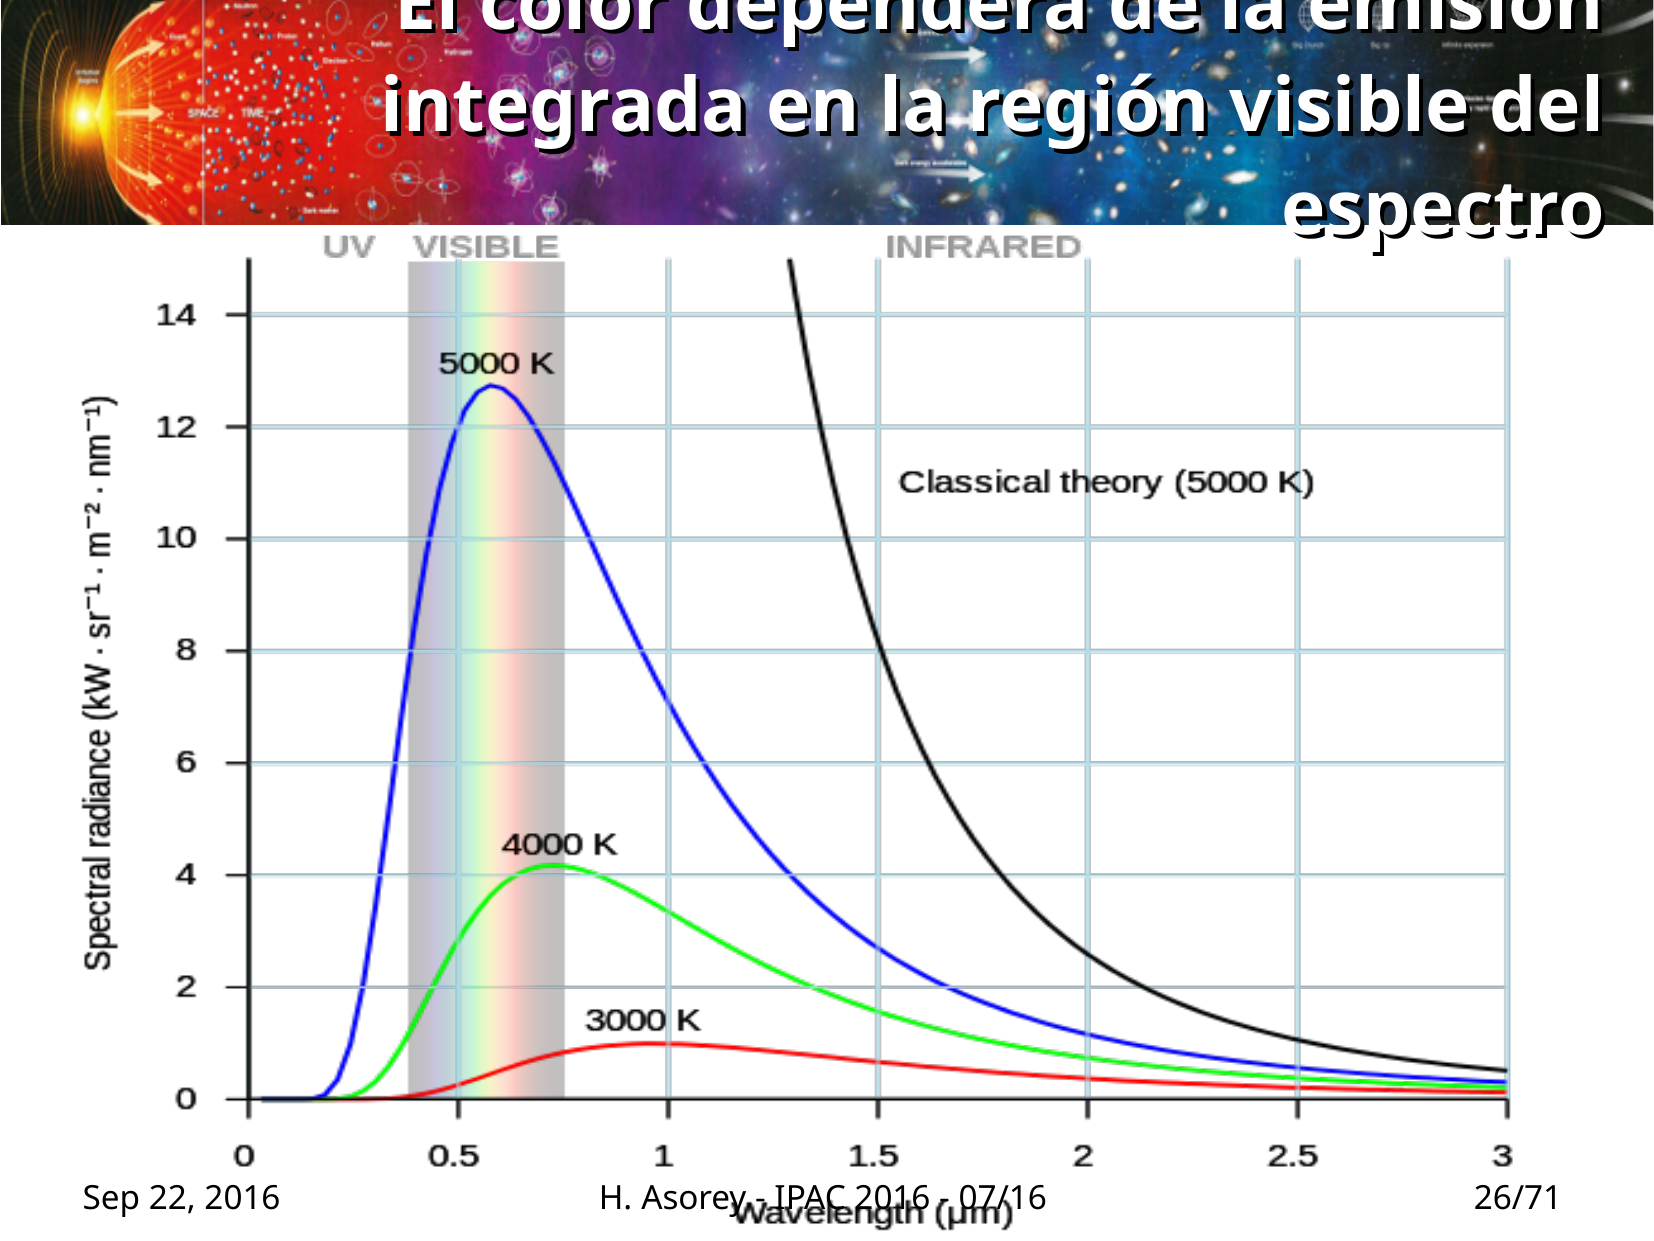

# El color dependerá de la emisión integrada en la región visible del espectro
Sep 22, 2016
H. Asorey - IPAC 2016 - 07/16
26